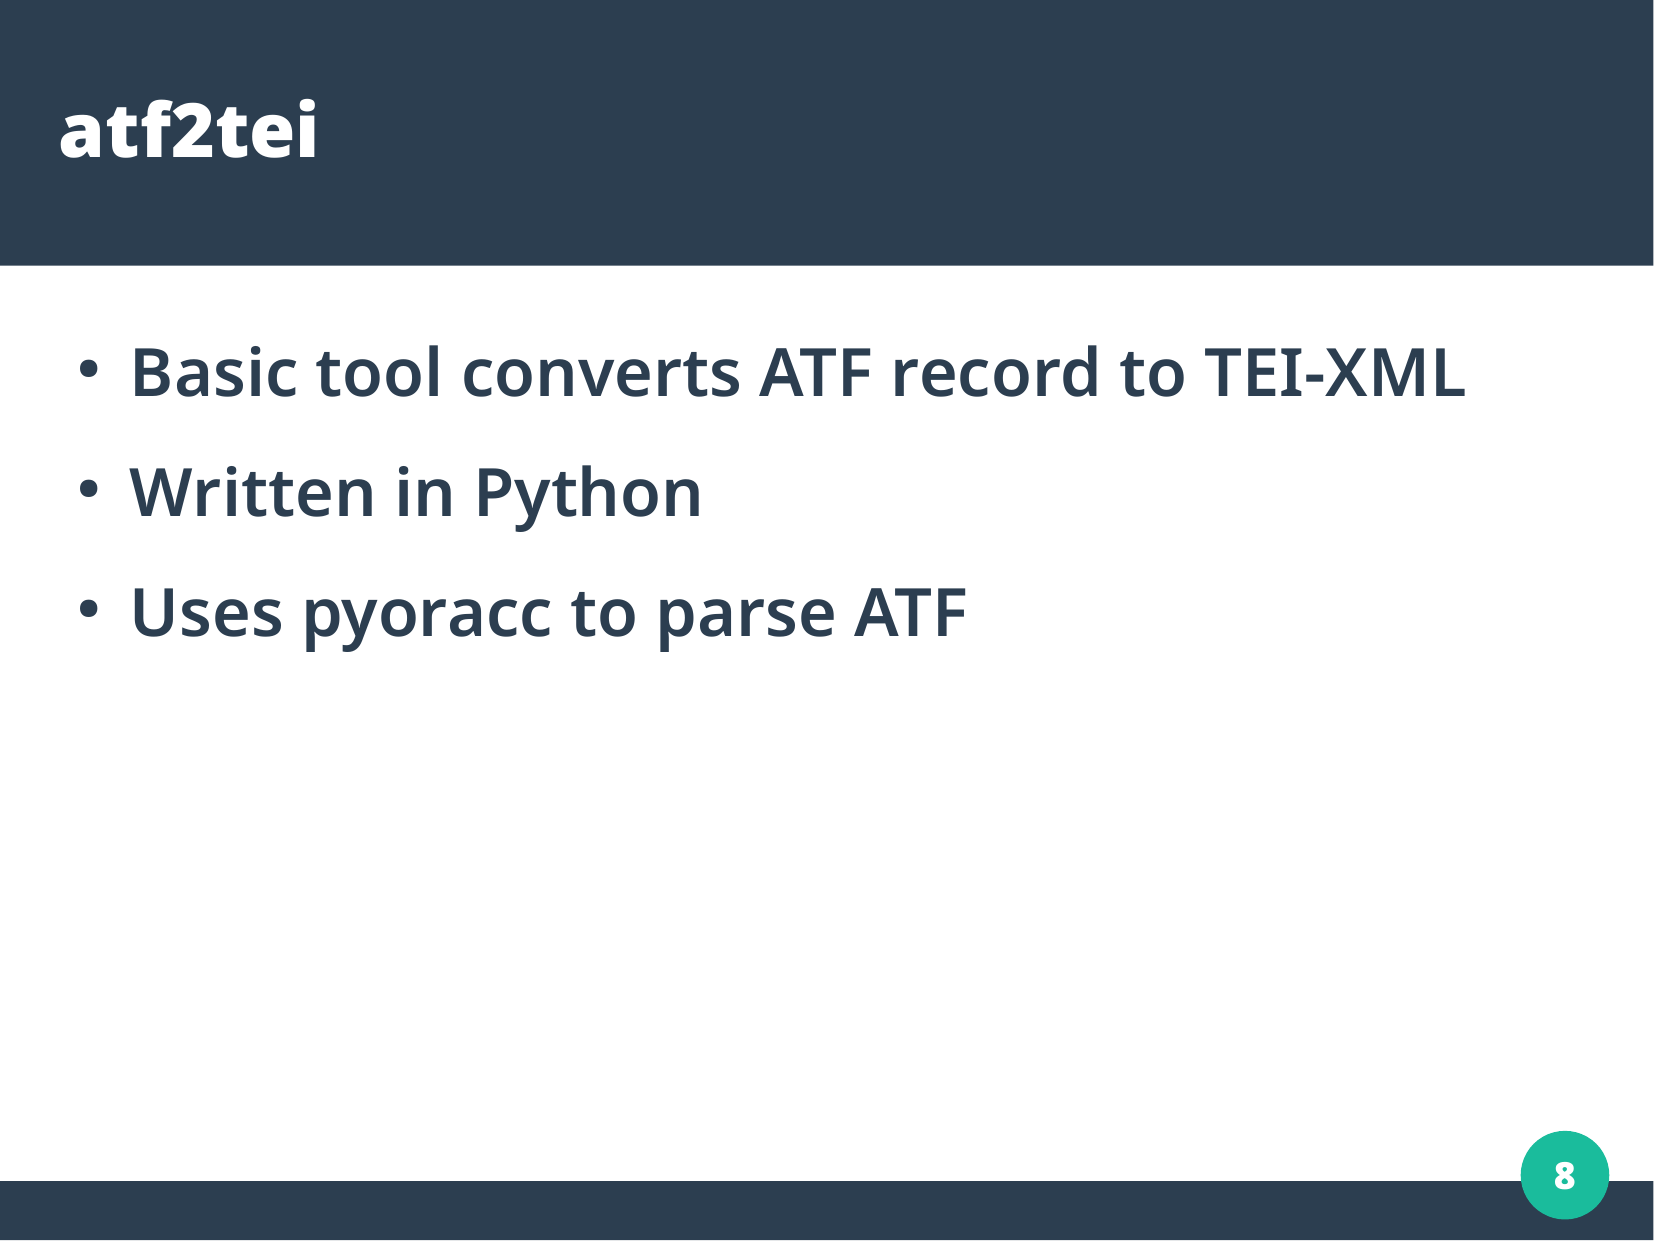

# atf2tei
Basic tool converts ATF record to TEI-XML
Written in Python
Uses pyoracc to parse ATF
8